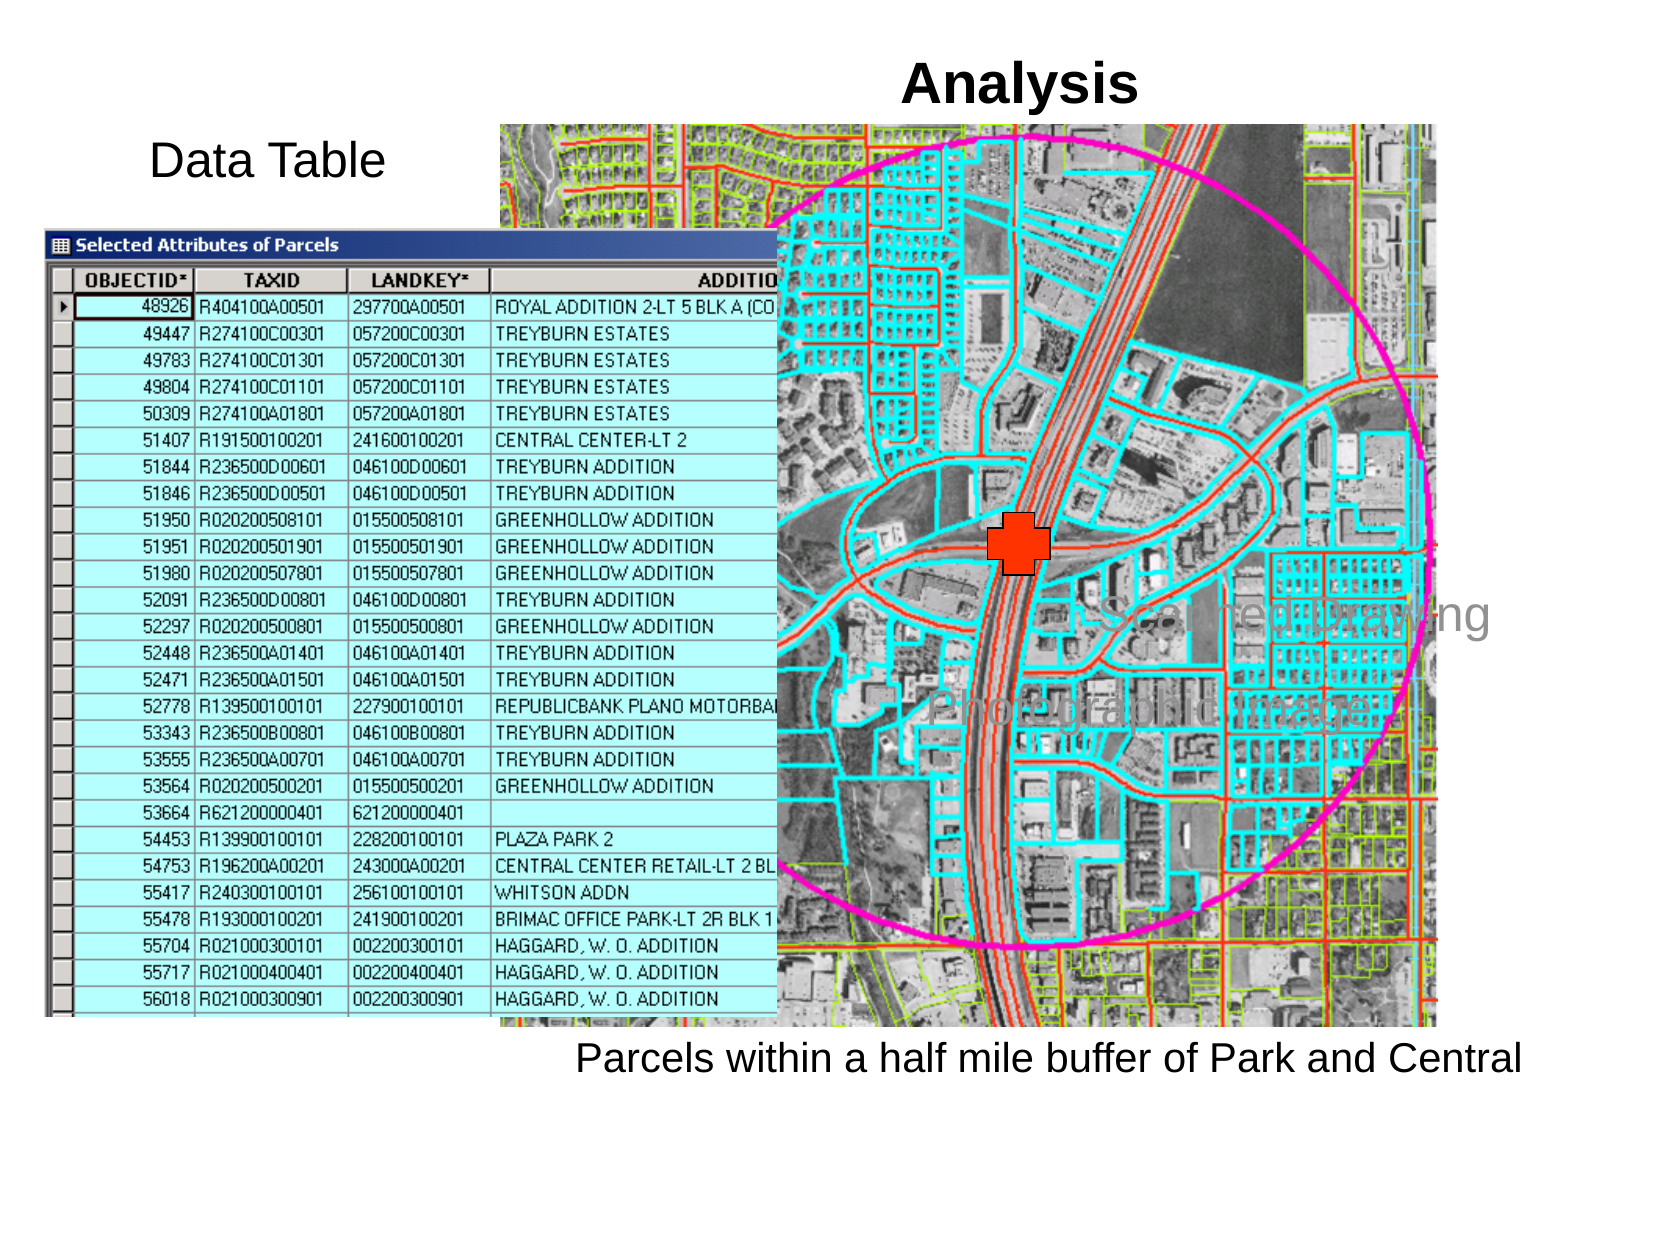

Analysis
Data Table
Scanned Drawing
Photographic Image
Parcels within a half mile buffer of Park and Central